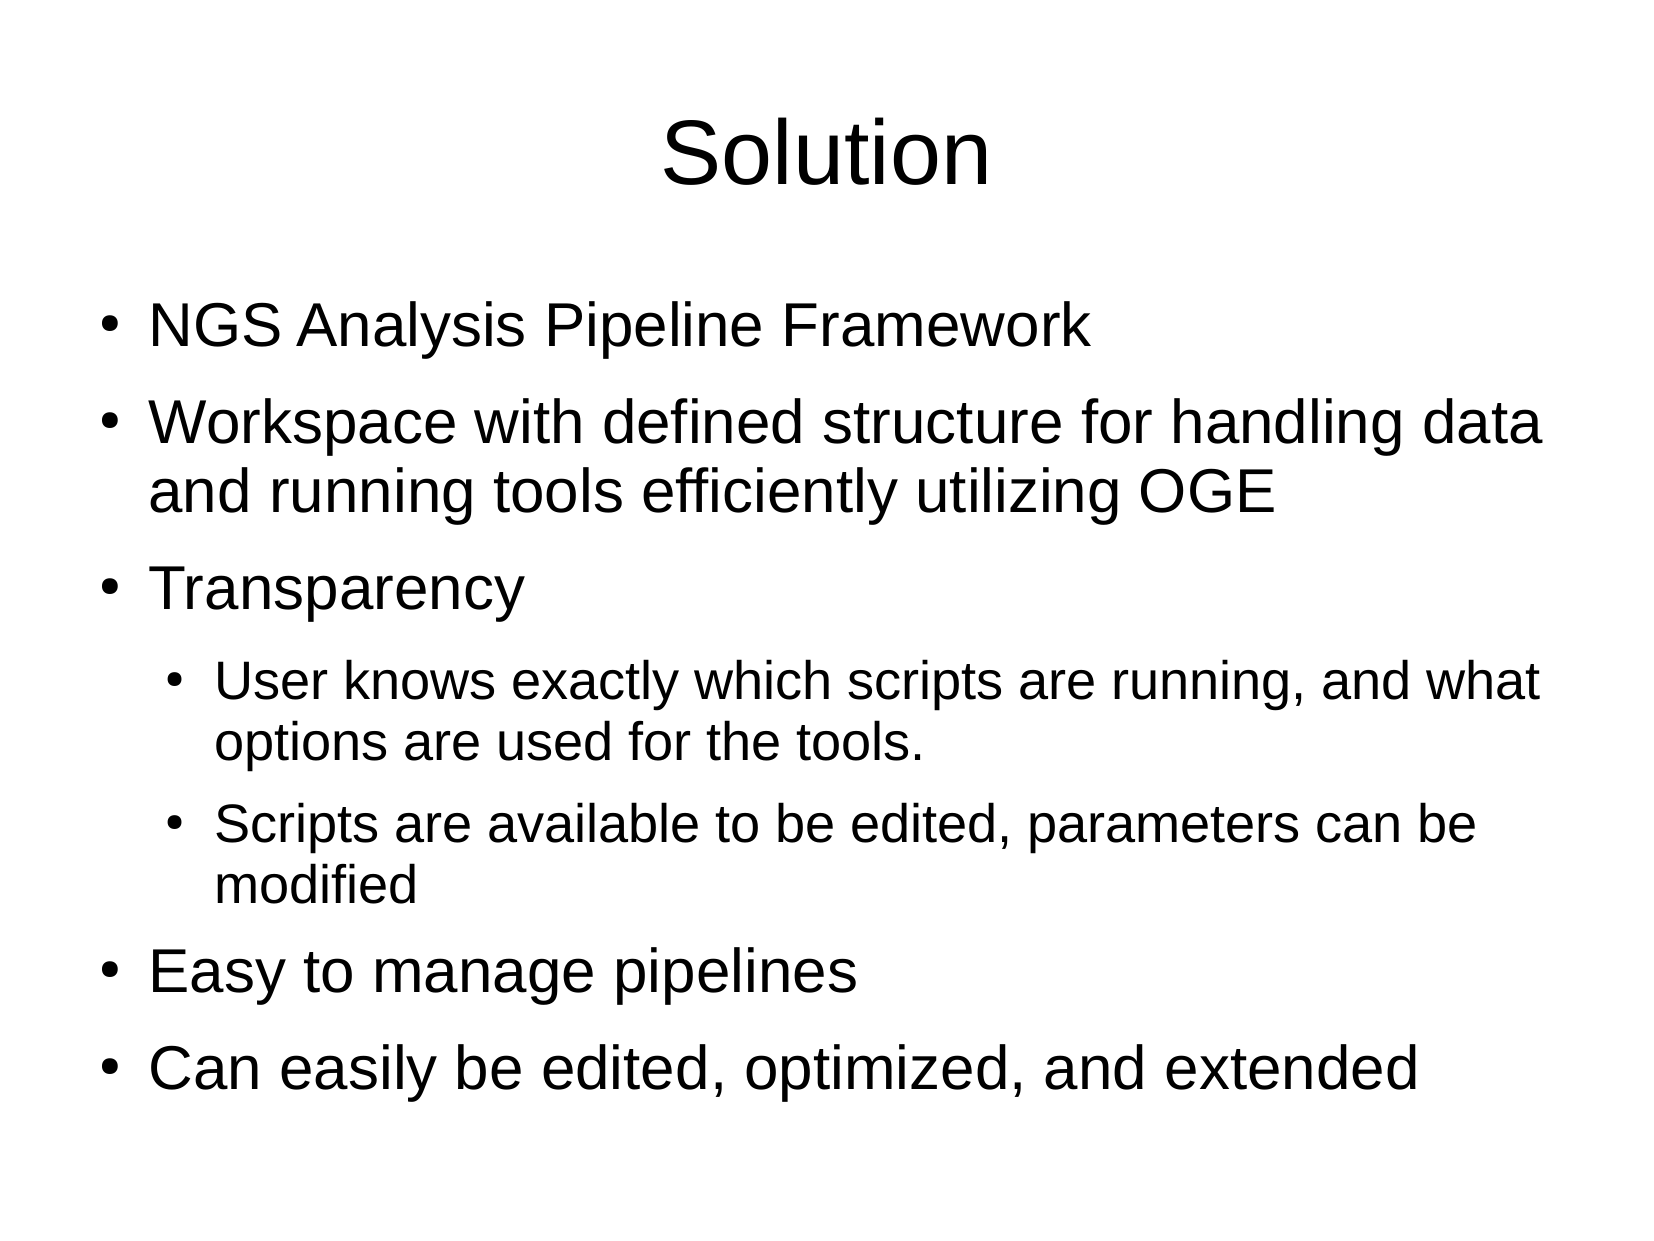

# Solution
NGS Analysis Pipeline Framework
Workspace with defined structure for handling data and running tools efficiently utilizing OGE
Transparency
User knows exactly which scripts are running, and what options are used for the tools.
Scripts are available to be edited, parameters can be modified
Easy to manage pipelines
Can easily be edited, optimized, and extended